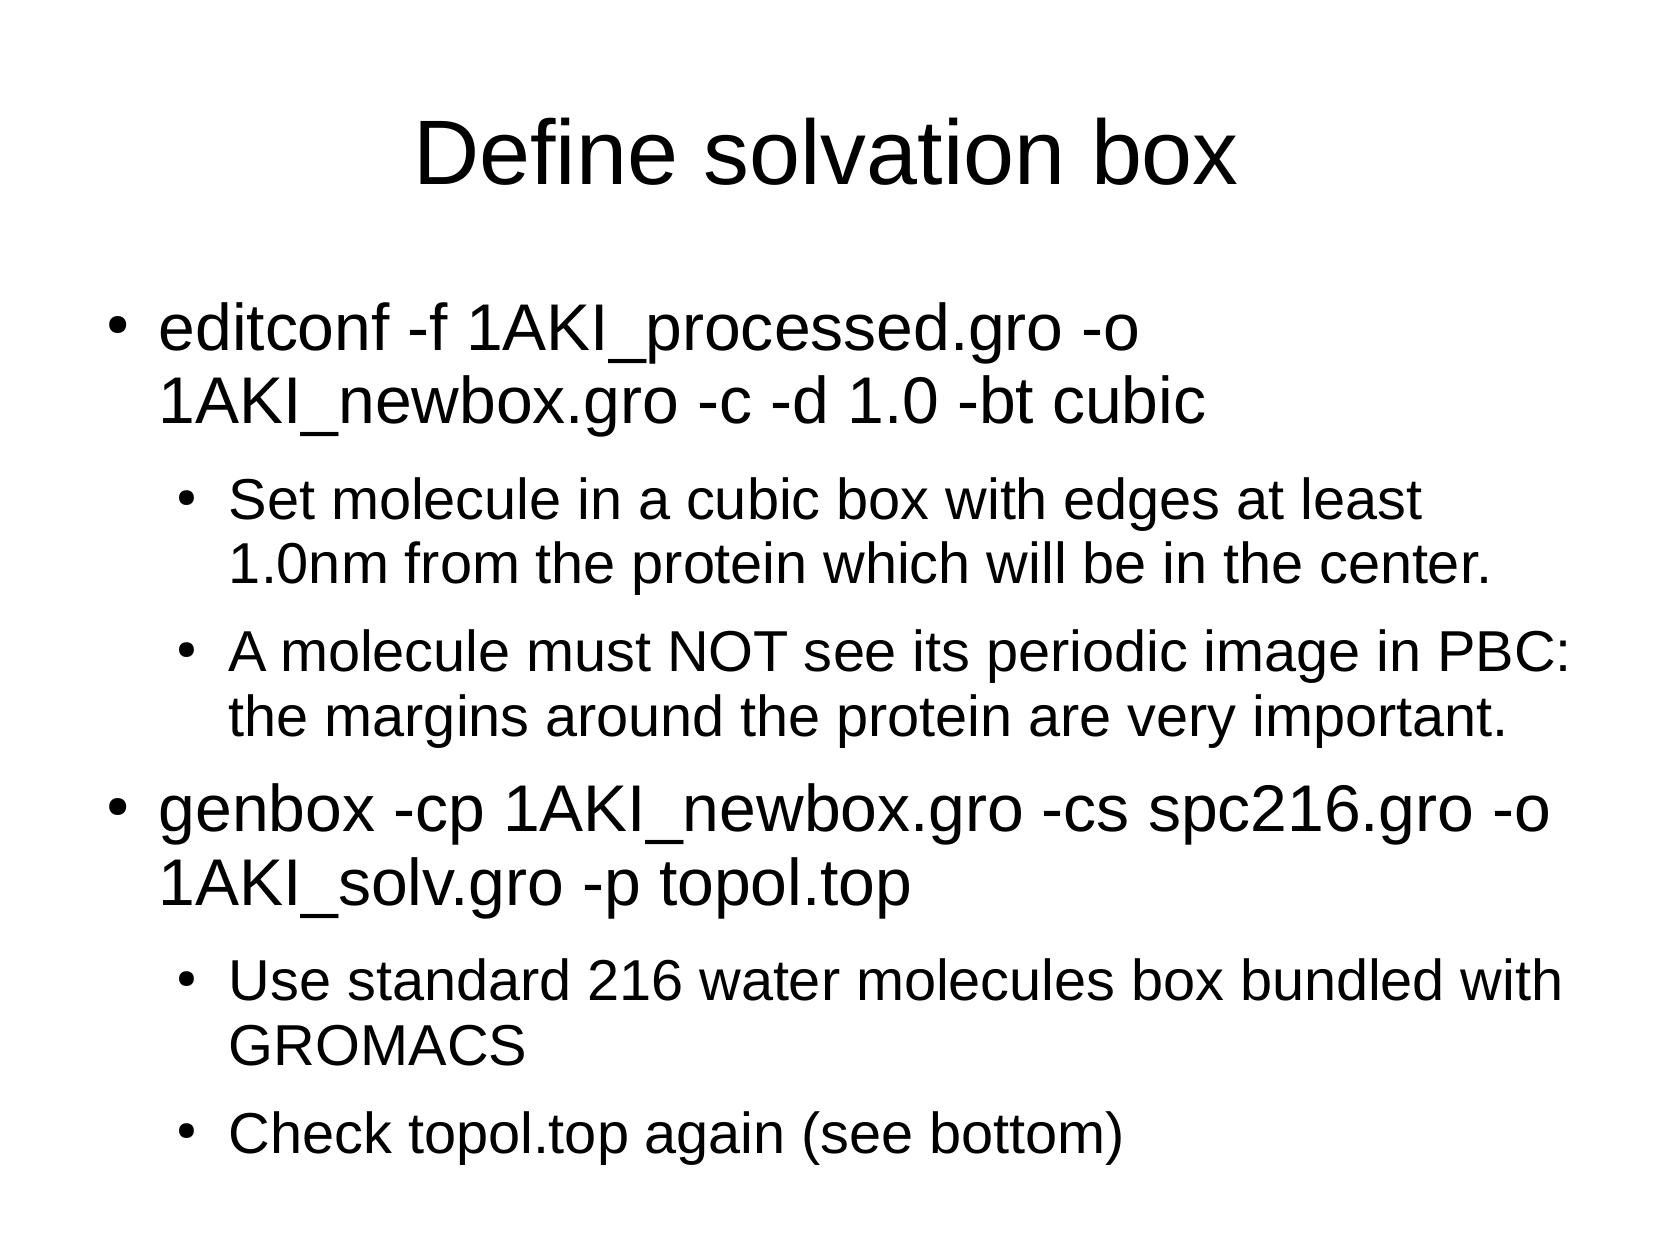

# Define solvation box
editconf -f 1AKI_processed.gro -o 1AKI_newbox.gro -c -d 1.0 -bt cubic
Set molecule in a cubic box with edges at least 1.0nm from the protein which will be in the center.
A molecule must NOT see its periodic image in PBC: the margins around the protein are very important.
genbox -cp 1AKI_newbox.gro -cs spc216.gro -o 1AKI_solv.gro -p topol.top
Use standard 216 water molecules box bundled with GROMACS
Check topol.top again (see bottom)